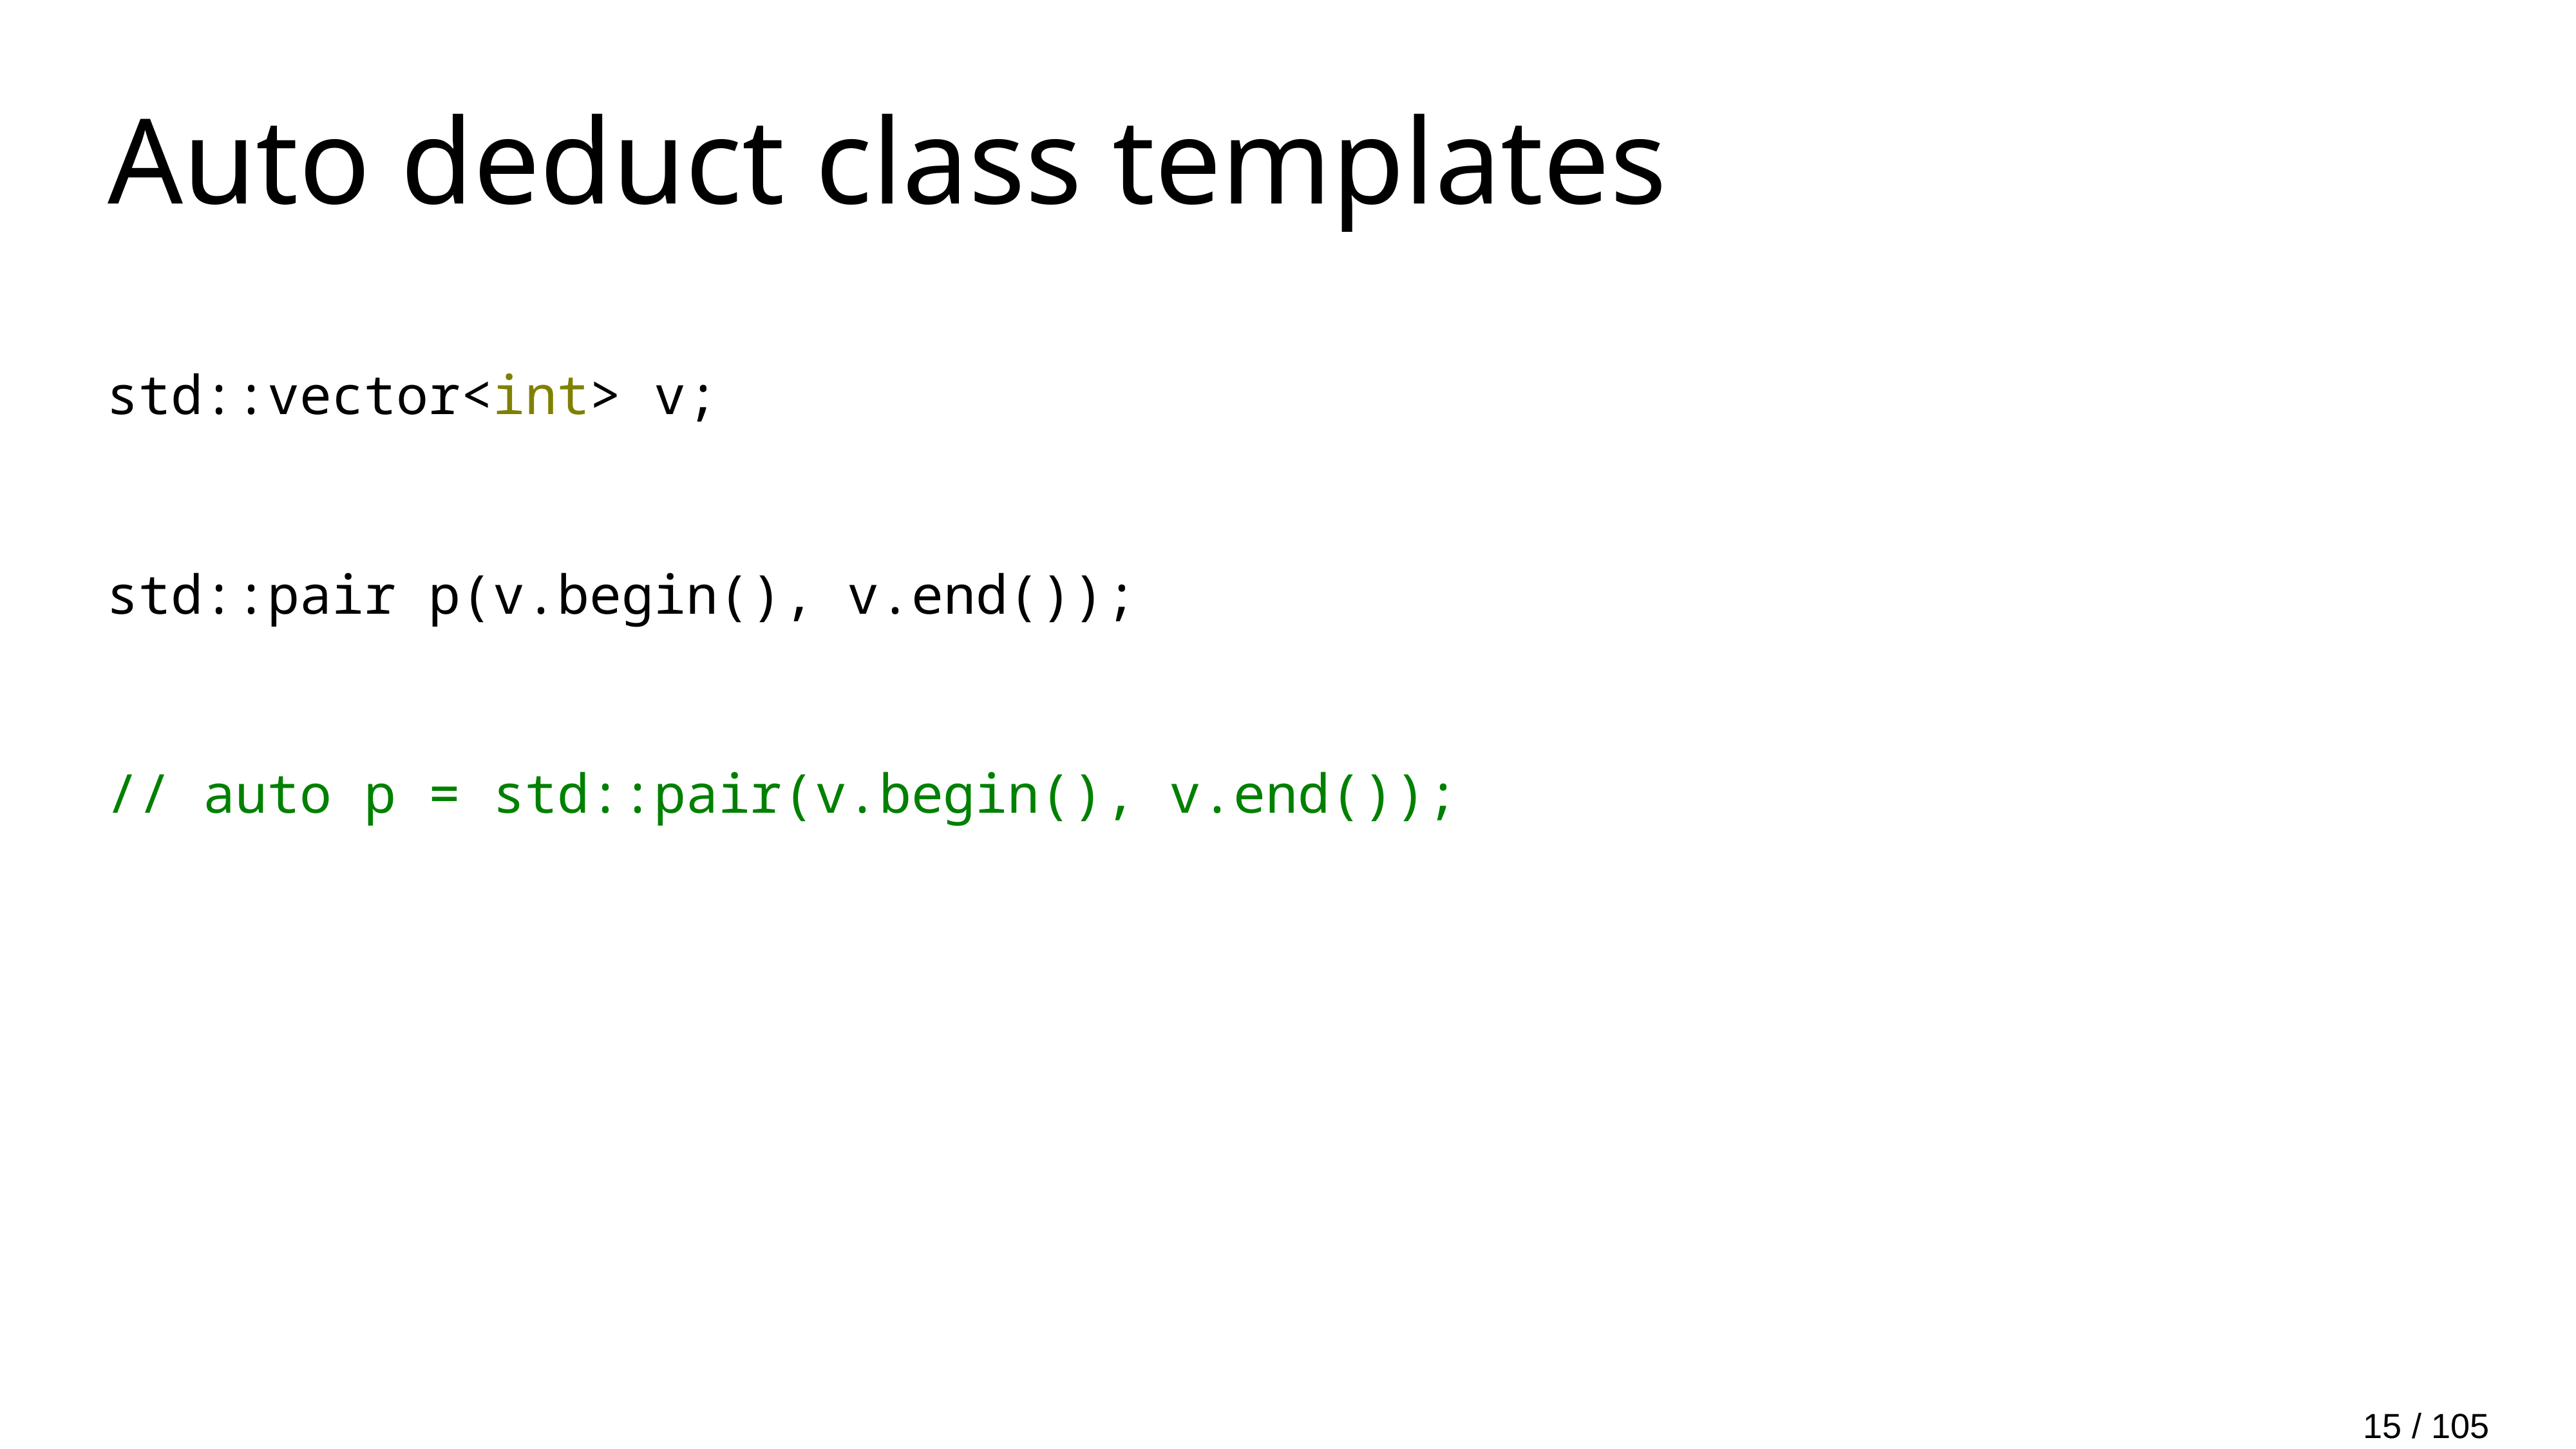

# Auto deduct class templates
std::vector<int> v;
std::pair p(v.begin(), v.end());
// auto p = std::pair(v.begin(), v.end());